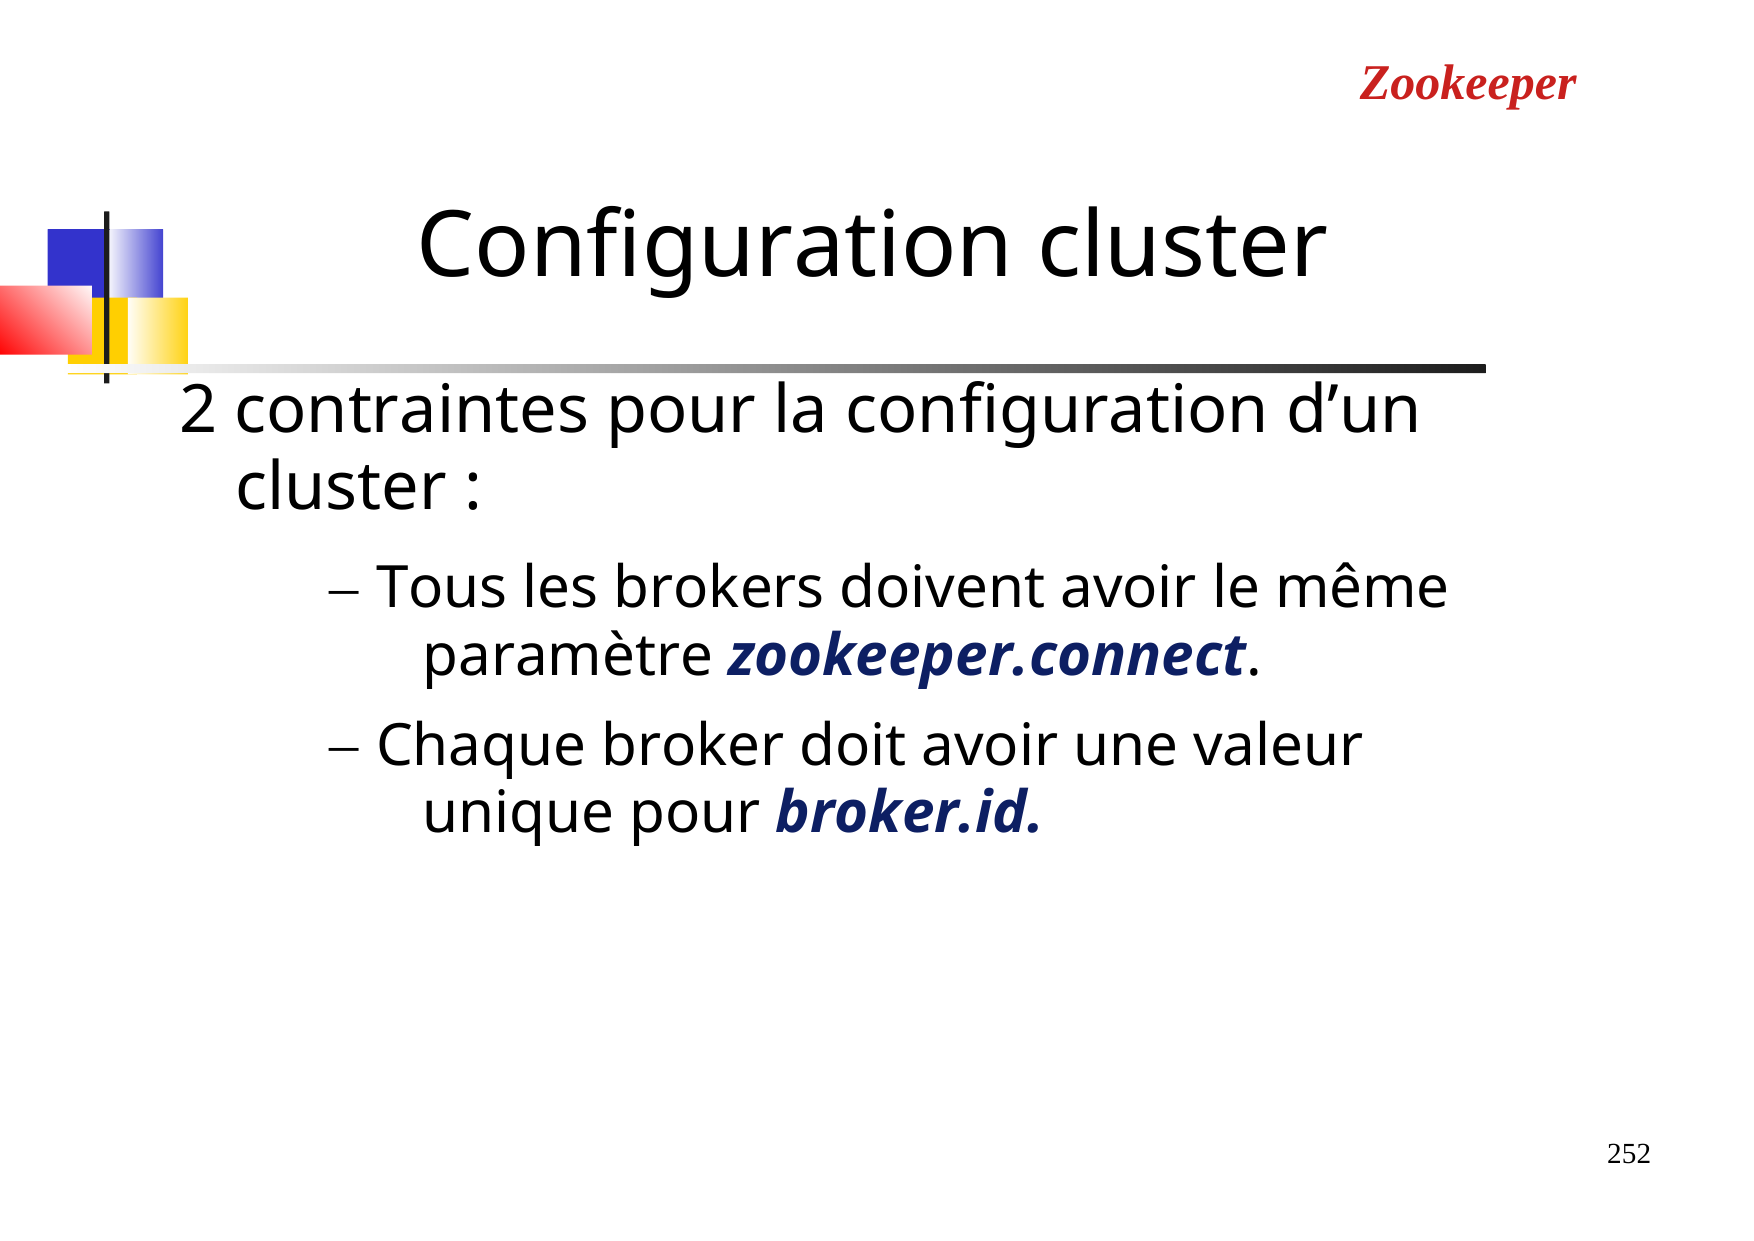

Zookeeper
# Configuration cluster
2 contraintes pour la configuration d’un cluster :
Tous les brokers doivent avoir le même paramètre zookeeper.connect.
Chaque broker doit avoir une valeur unique pour broker.id.